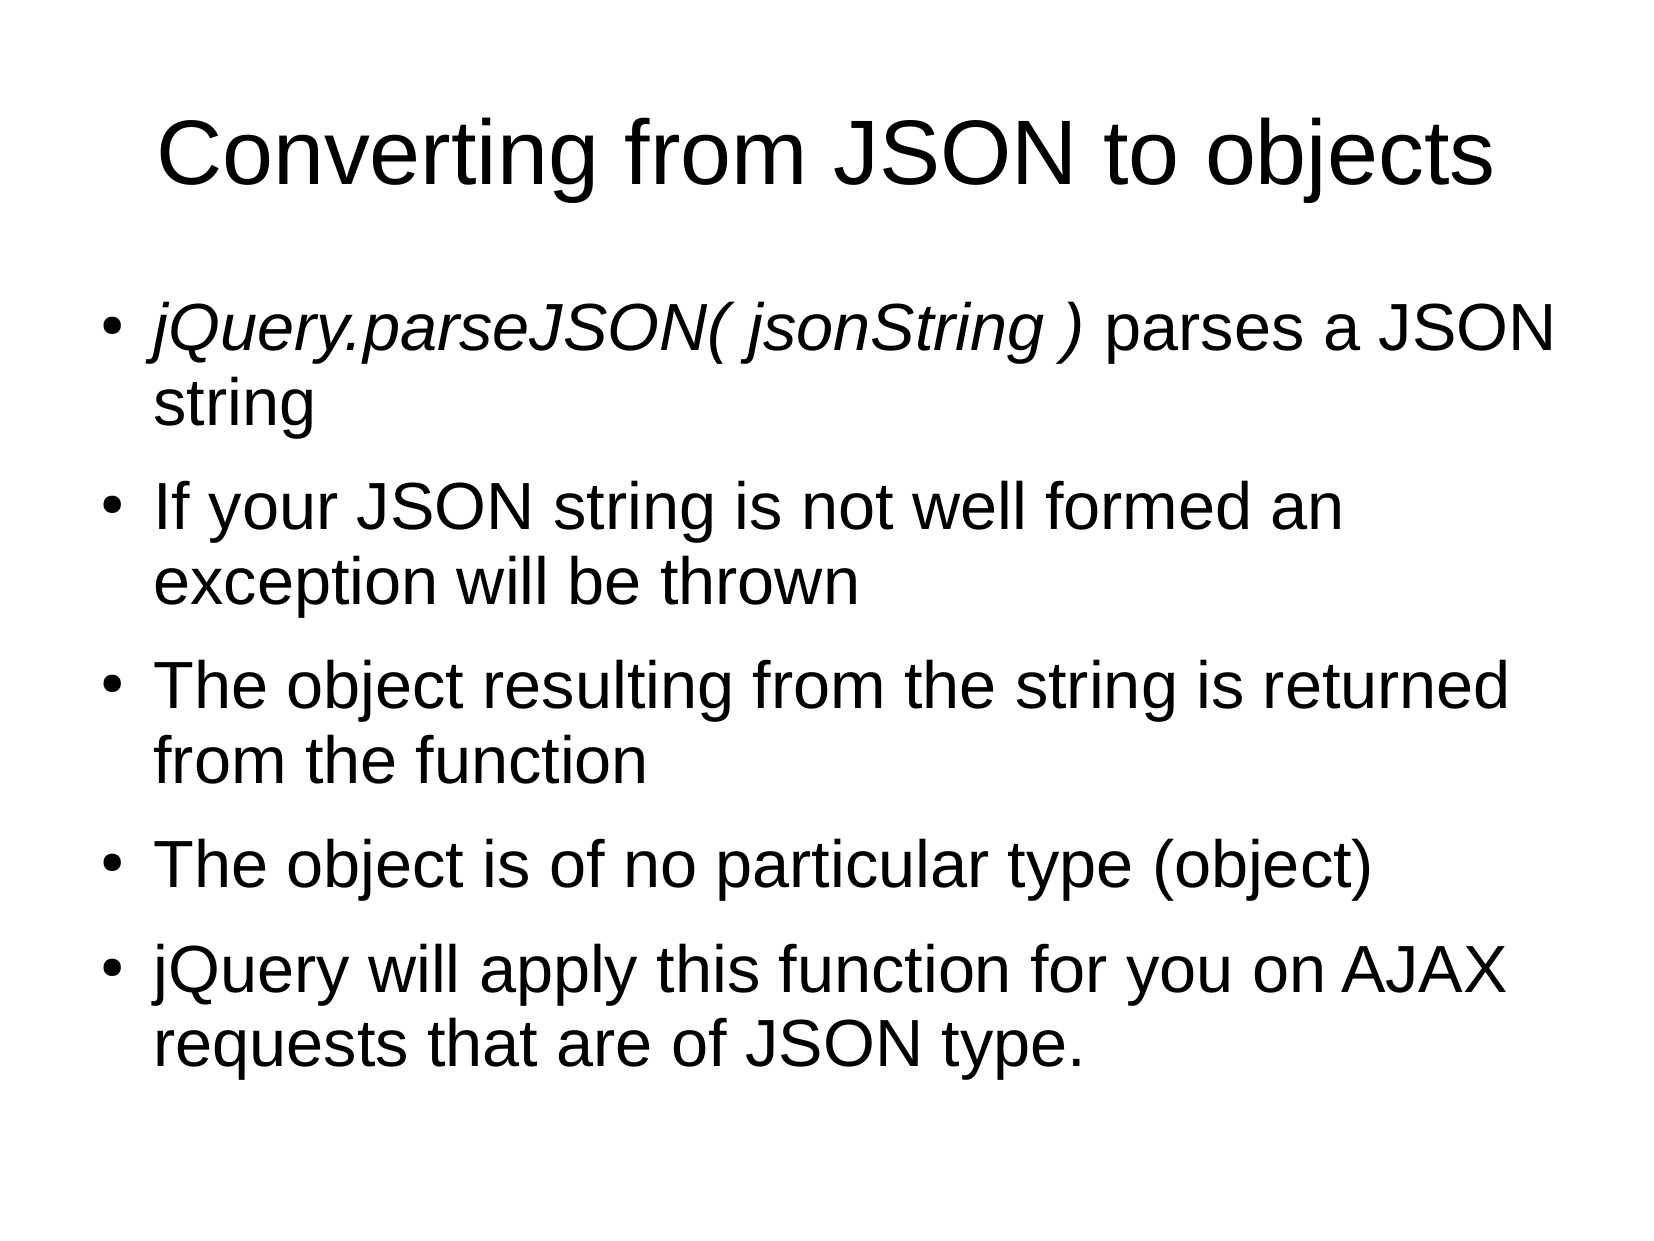

# Converting from JSON to objects
jQuery.parseJSON( jsonString ) parses a JSON string
If your JSON string is not well formed an exception will be thrown
The object resulting from the string is returned from the function
The object is of no particular type (object)
jQuery will apply this function for you on AJAX requests that are of JSON type.